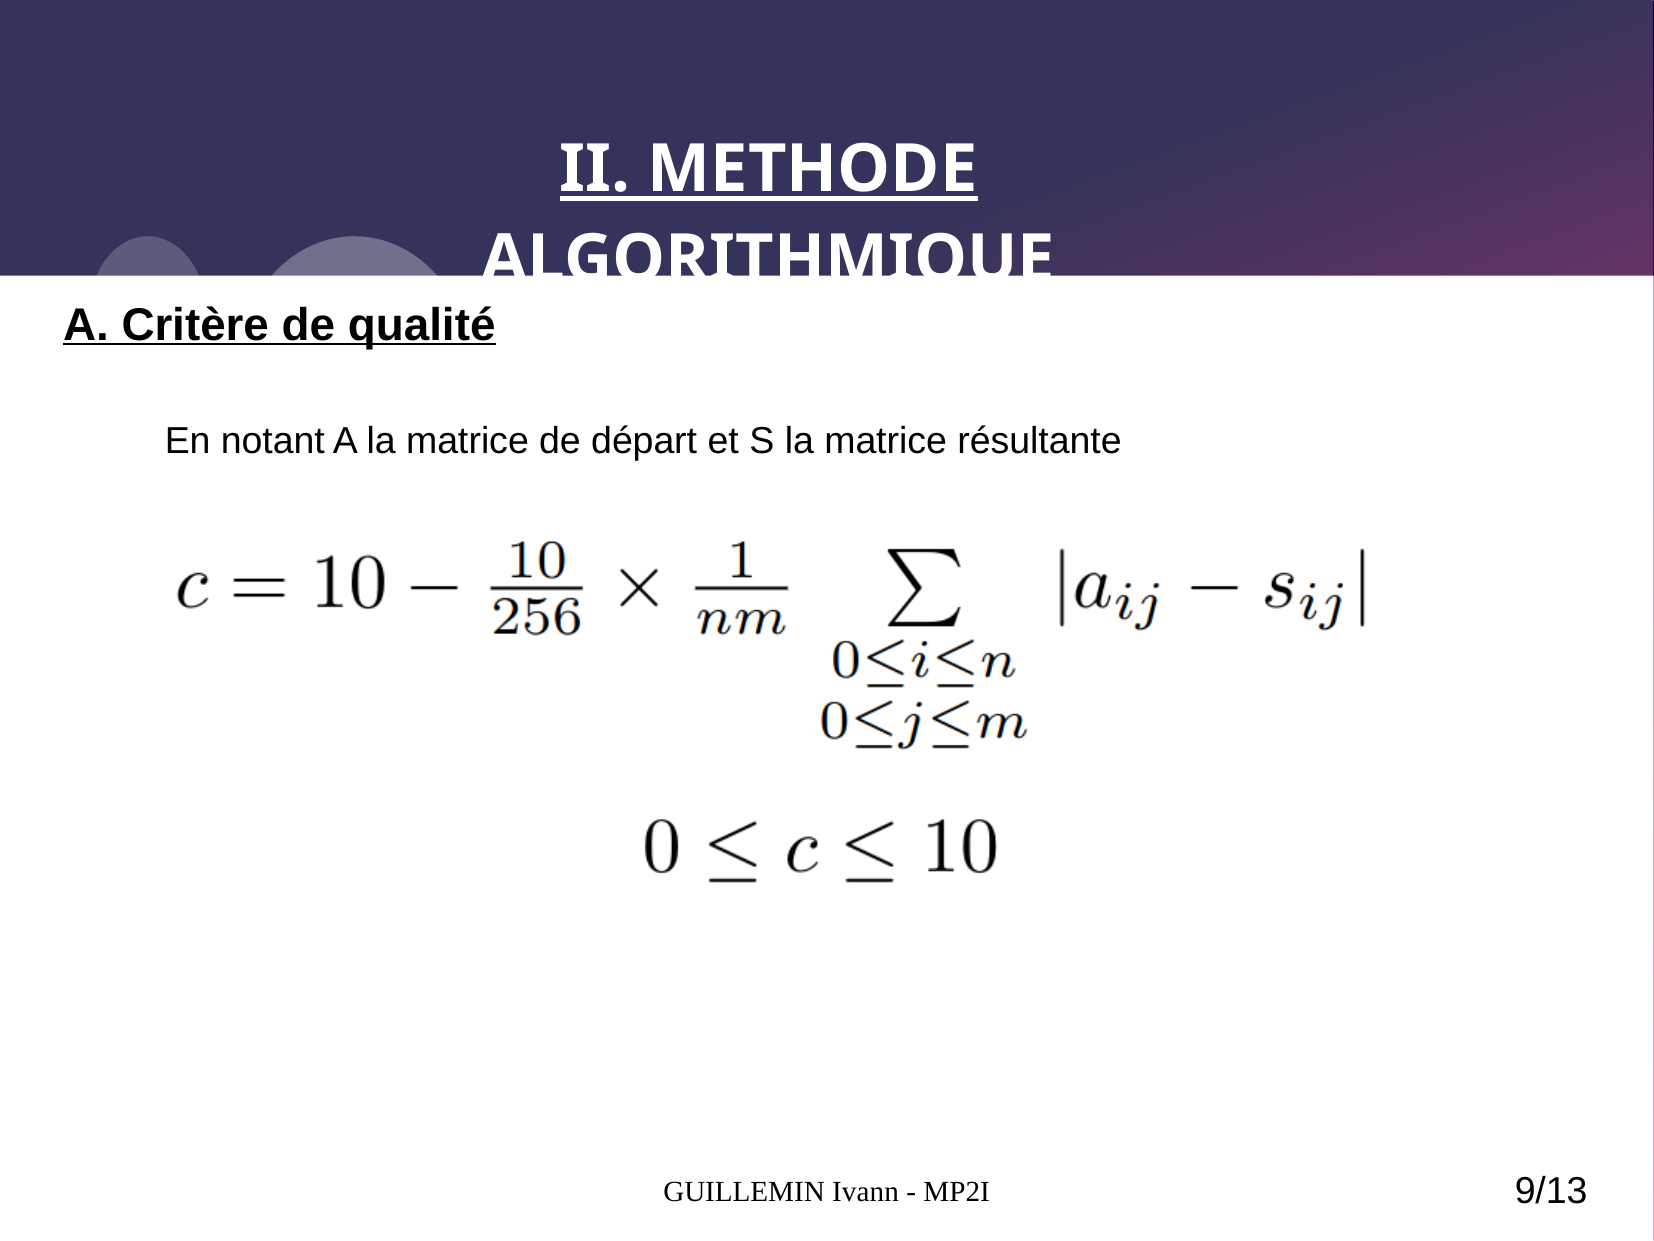

II. METHODE ALGORITHMIQUE
A. Critère de qualité
En notant A la matrice de départ et S la matrice résultante
GUILLEMIN Ivann - MP2I
9/13